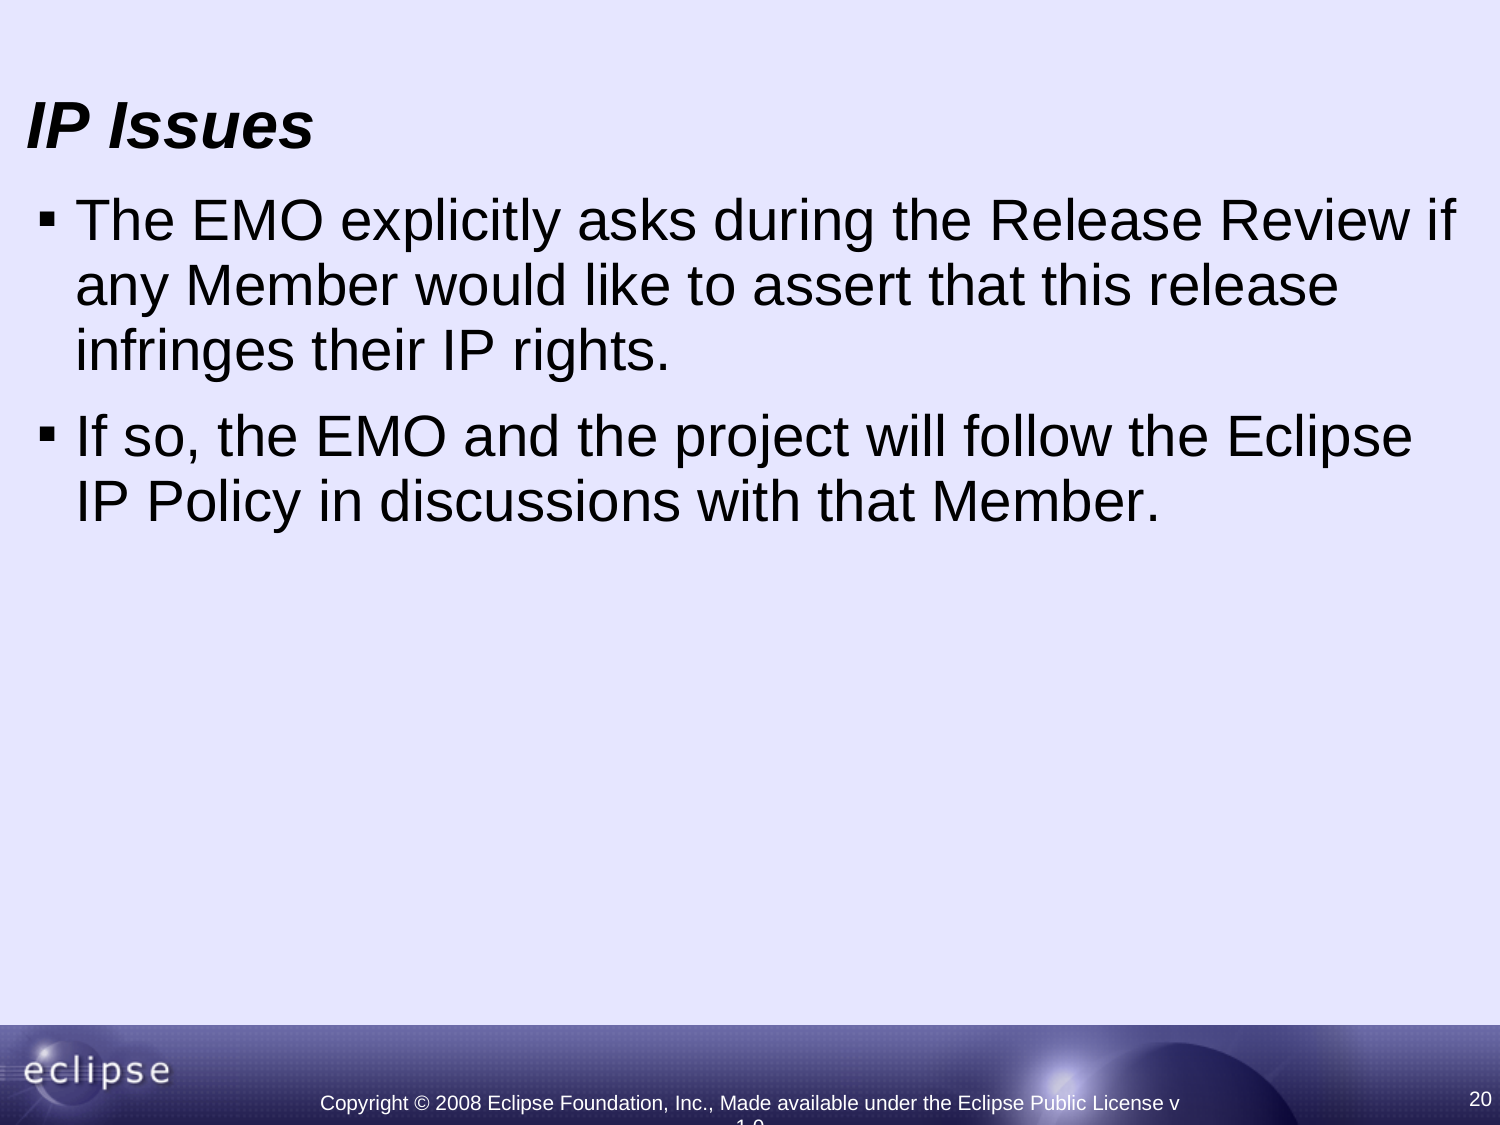

# IP Issues
The EMO explicitly asks during the Release Review if any Member would like to assert that this release infringes their IP rights.
If so, the EMO and the project will follow the Eclipse IP Policy in discussions with that Member.
20